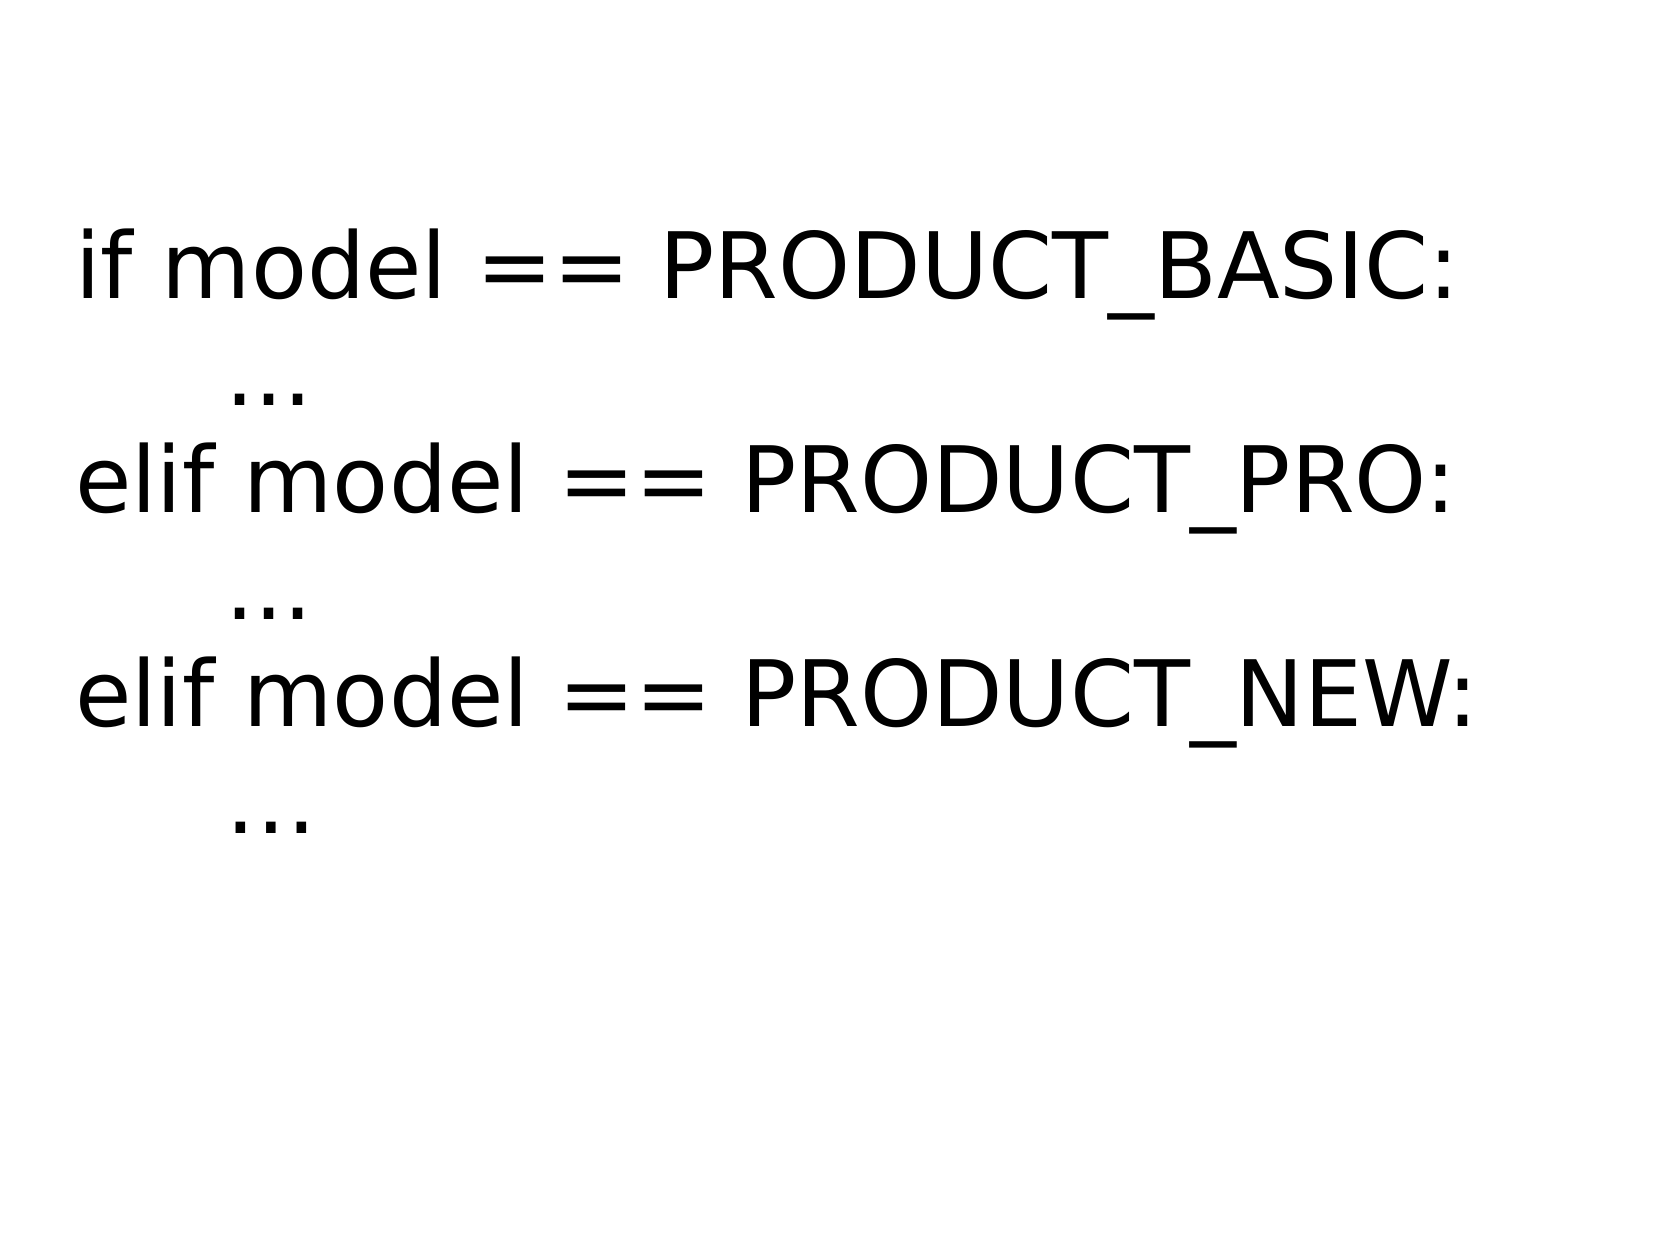

# if model == PRODUCT_BASIC: ... elif model == PRODUCT_PRO: ... elif model == PRODUCT_NEW: …